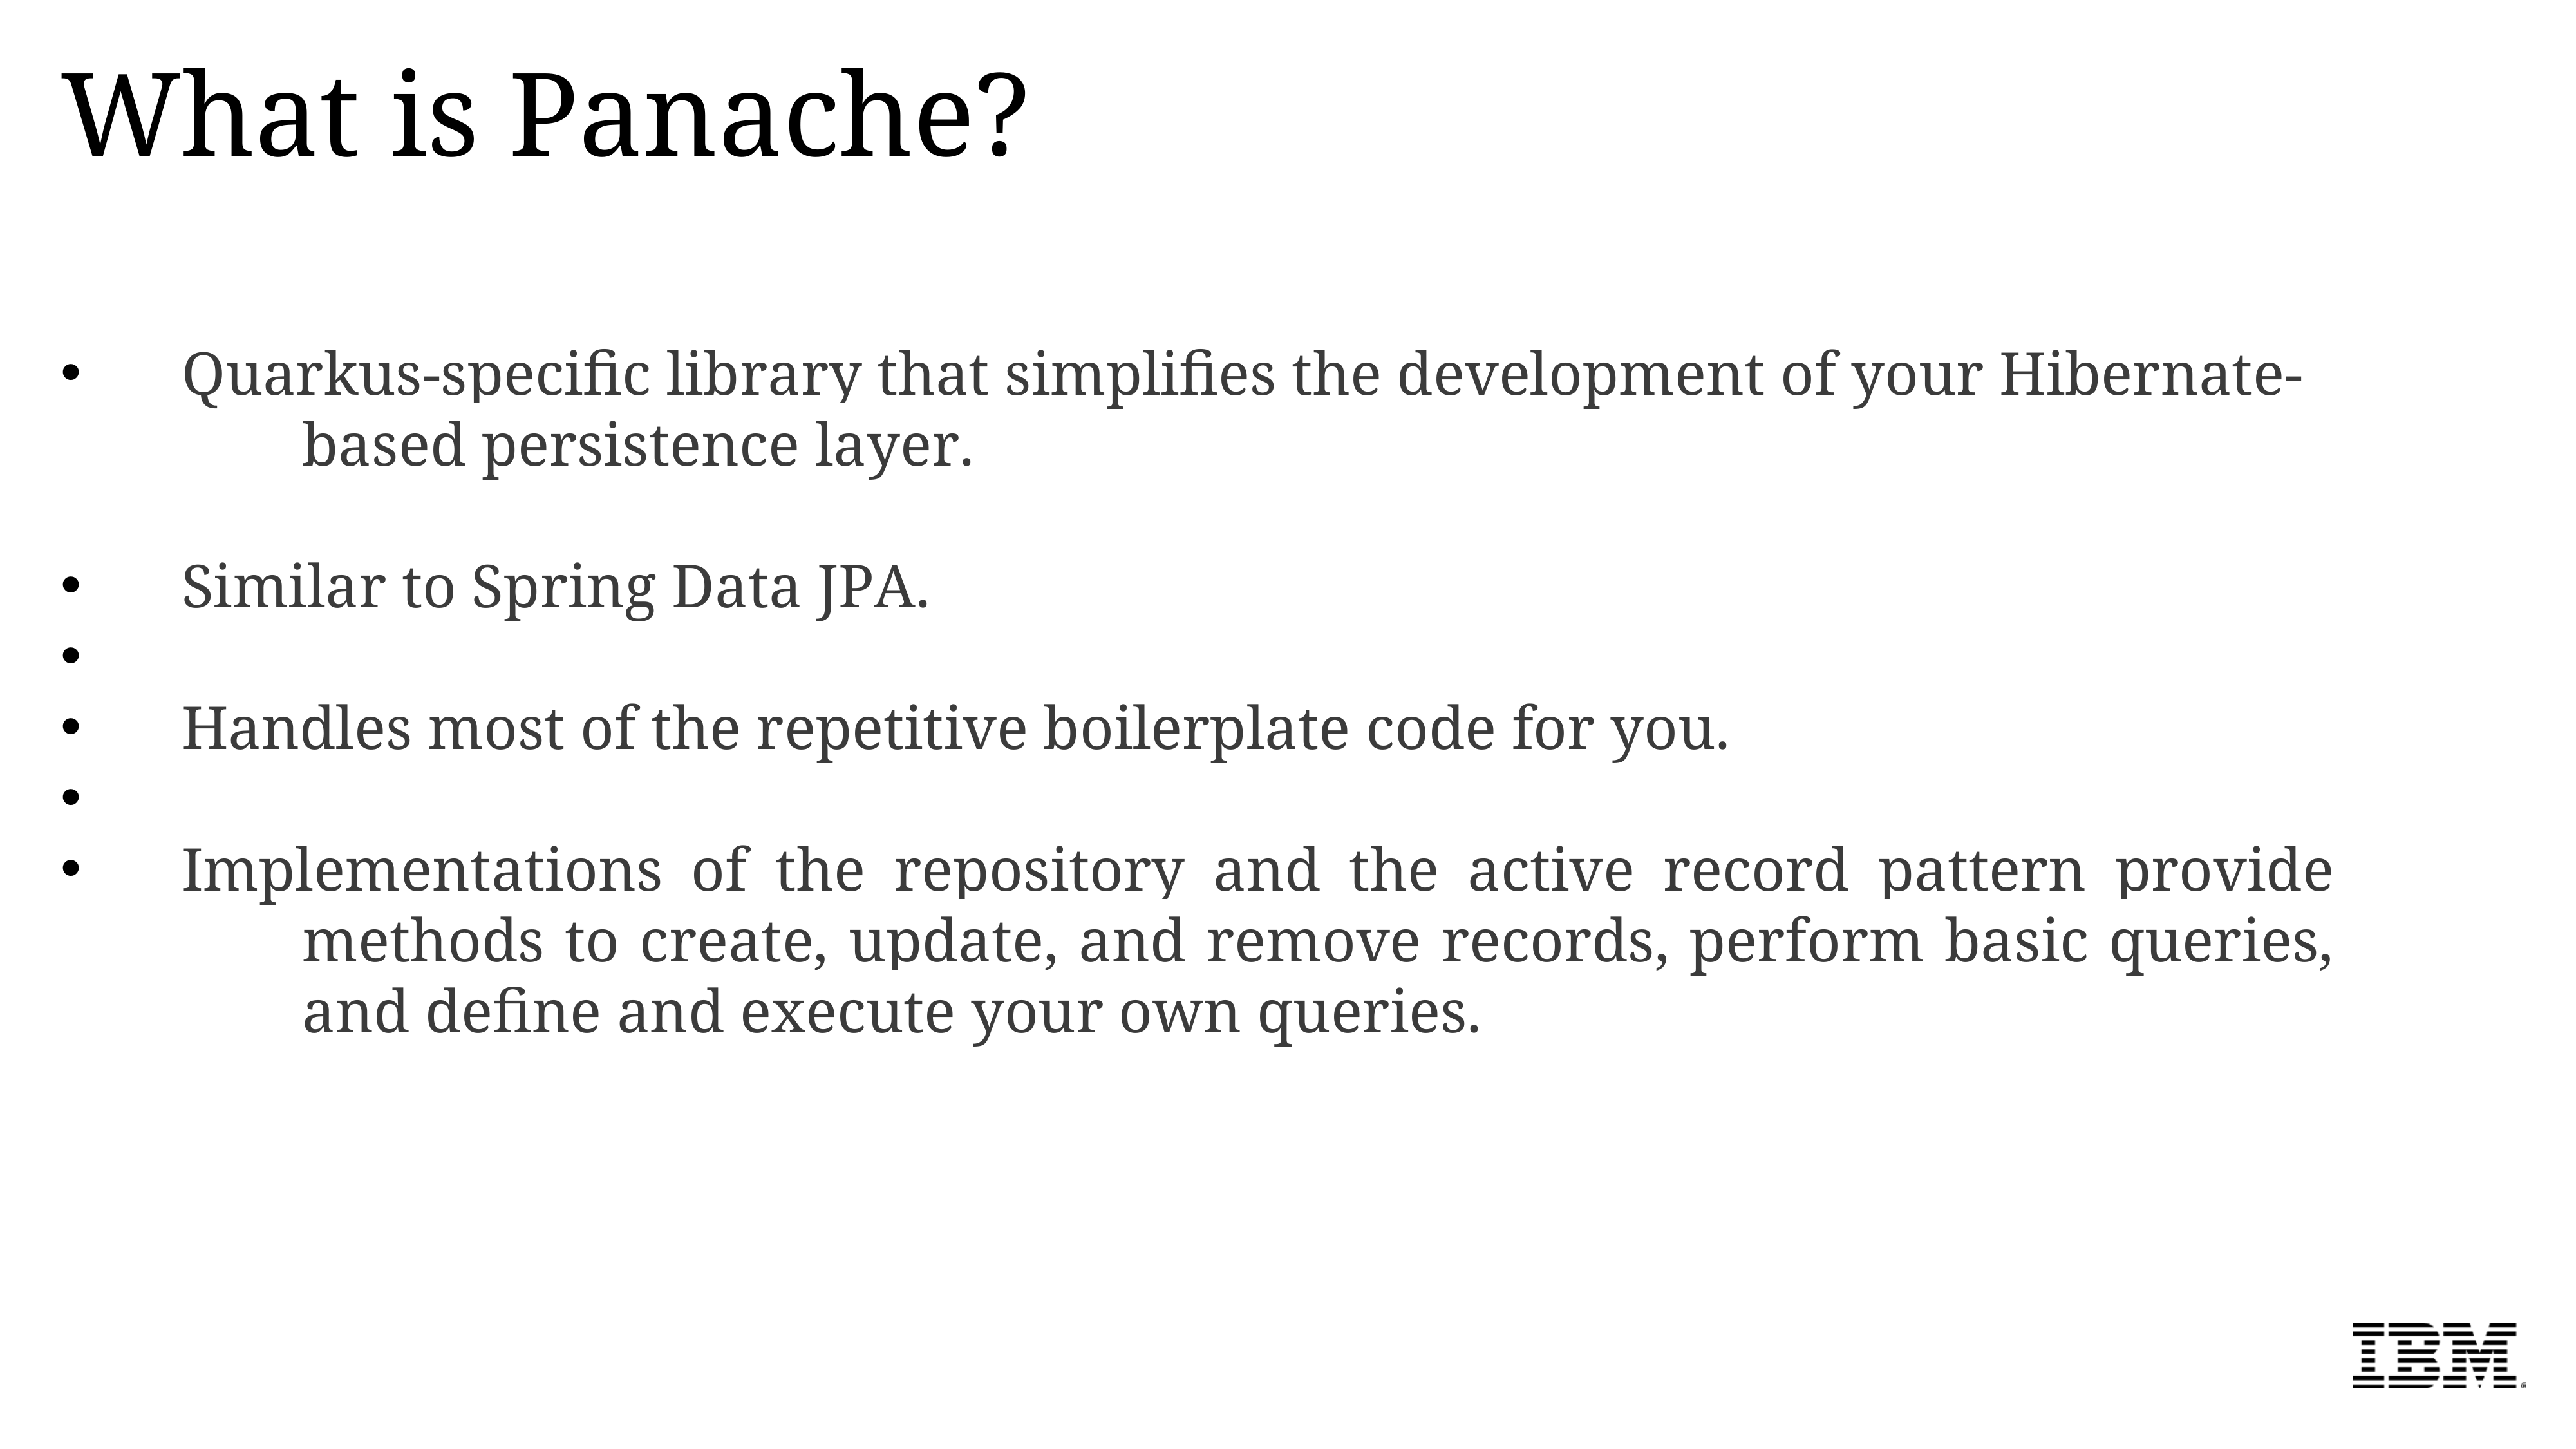

# What is Panache?
Quarkus-specific library that simplifies the development of your Hibernate-based persistence layer.
Similar to Spring Data JPA.
Handles most of the repetitive boilerplate code for you.
Implementations of the repository and the active record pattern provide methods to create, update, and remove records, perform basic queries, and define and execute your own queries.